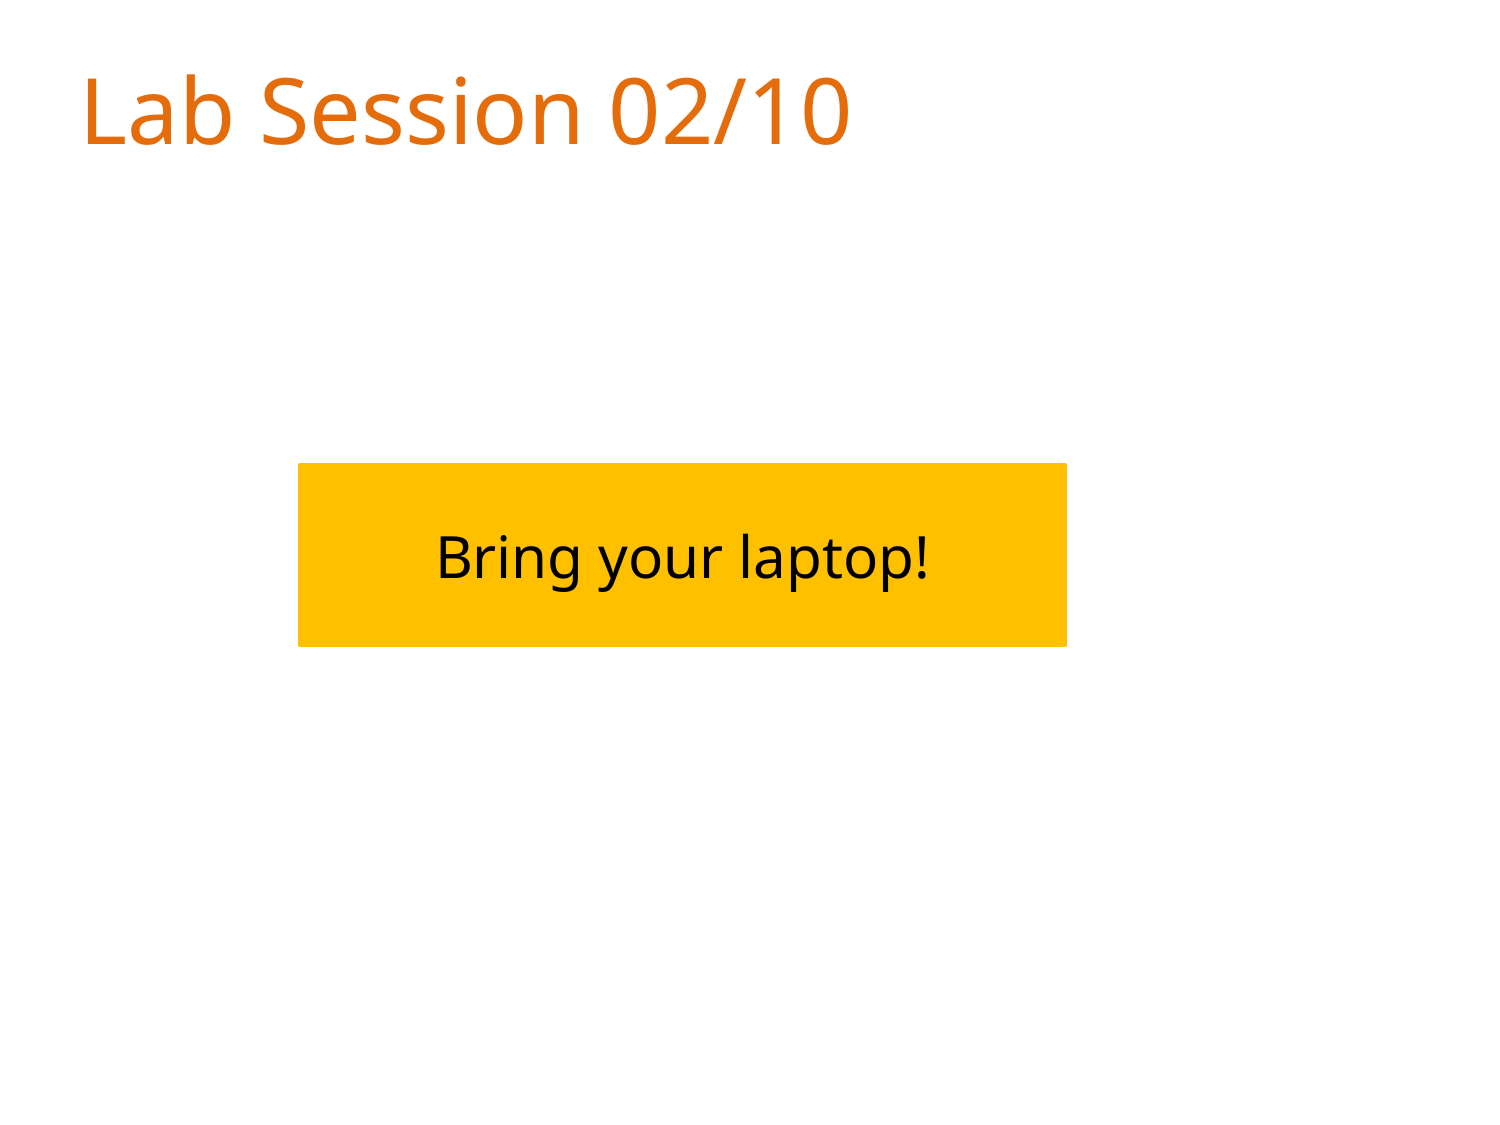

Lab Session 02/10
Bring your laptop!
Is f always differentiable?